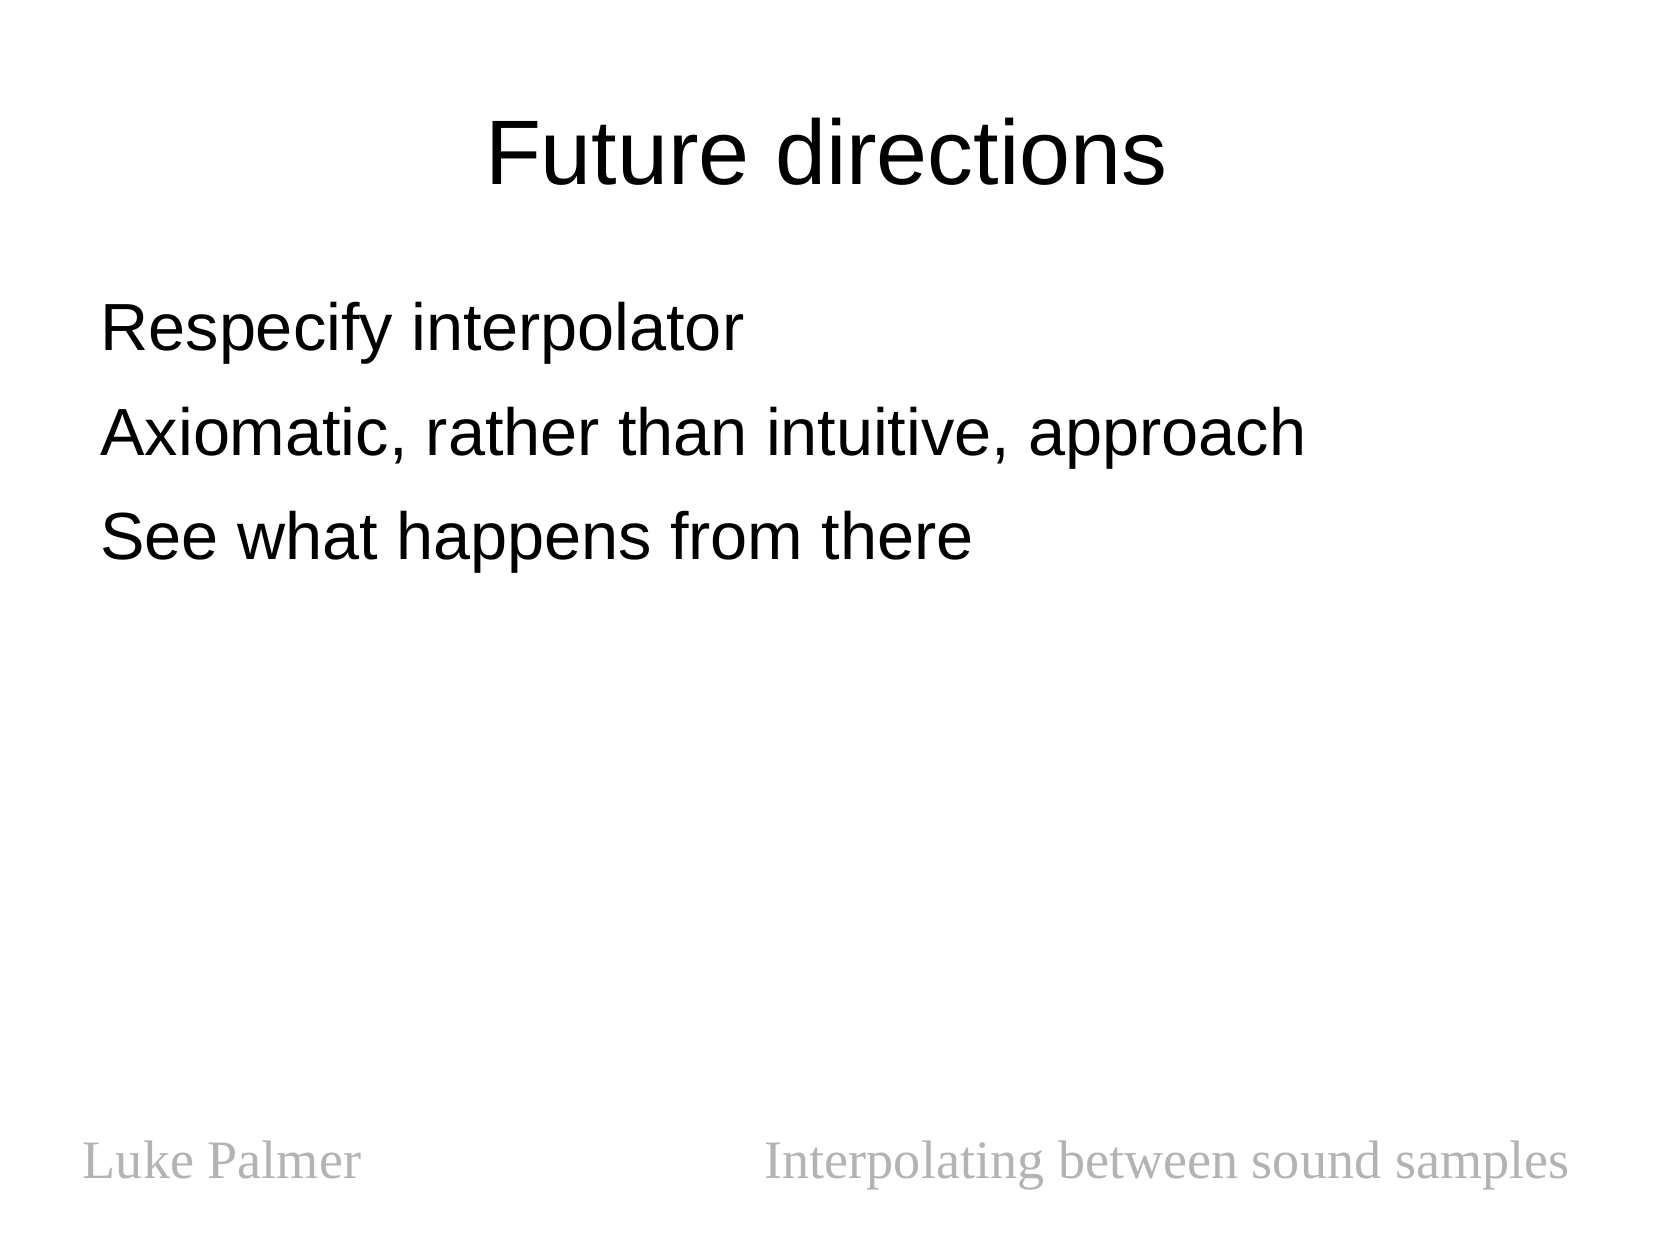

# Future directions
Respecify interpolator
Axiomatic, rather than intuitive, approach
See what happens from there